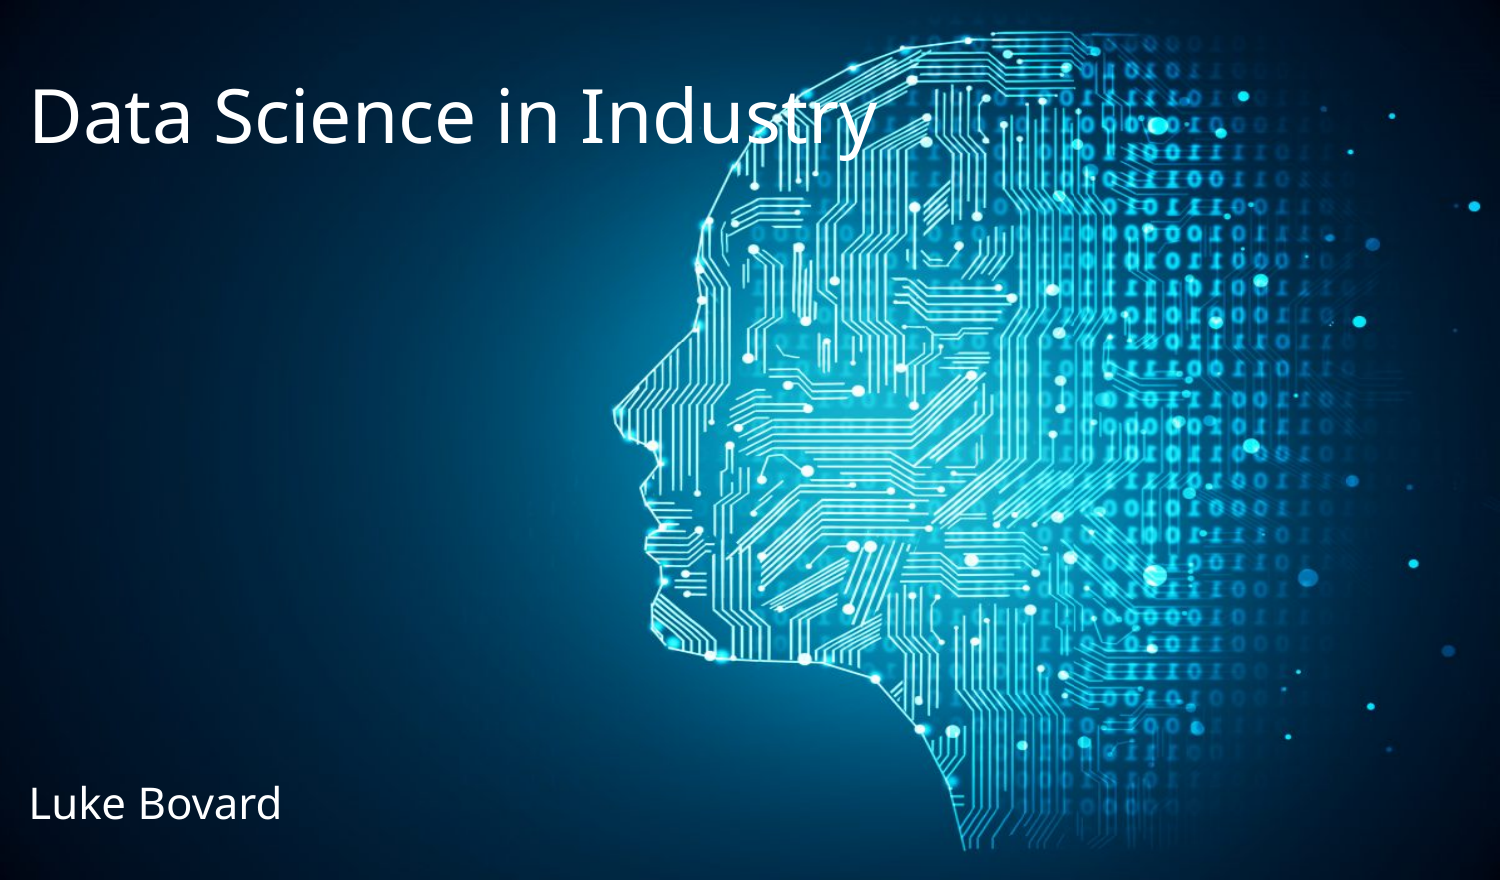

Data Science in Industry
# Luke Bovard